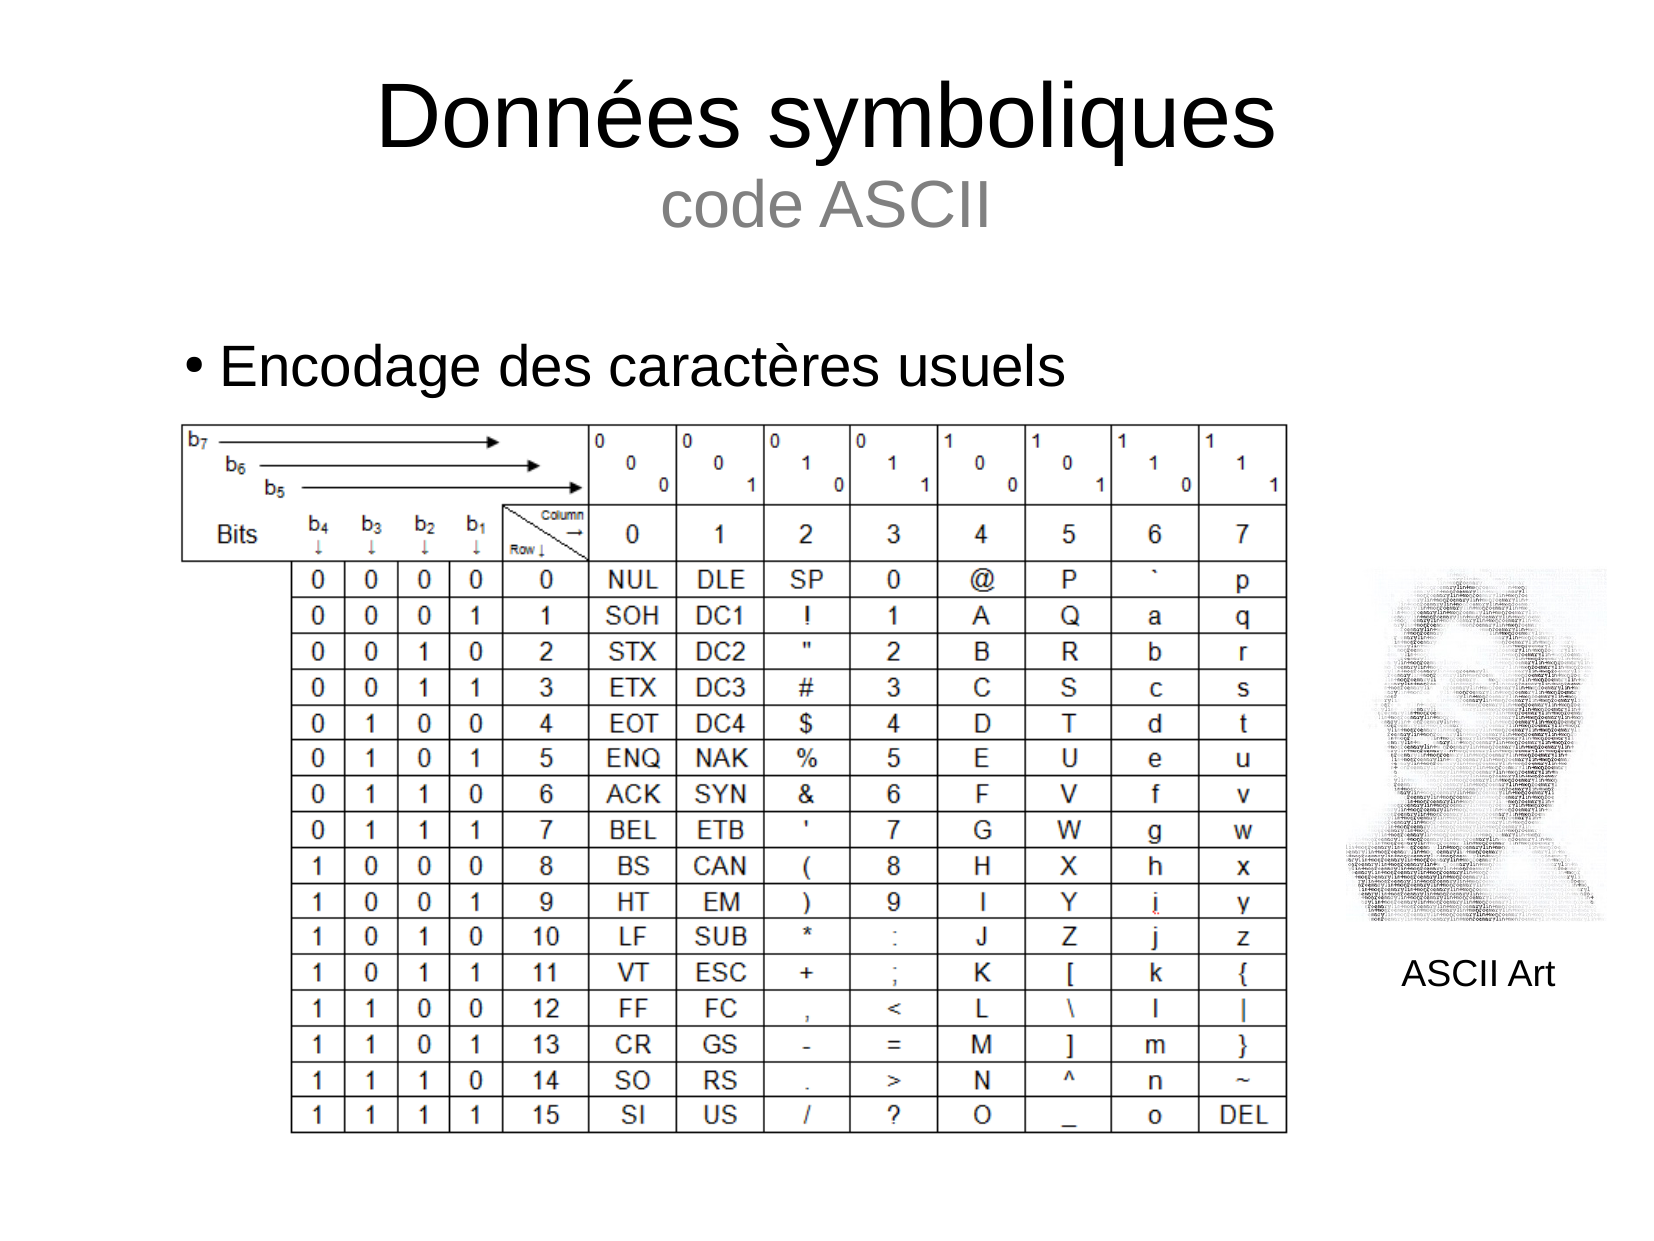

# Données symboliques code ASCII
Encodage des caractères usuels
ASCII Art